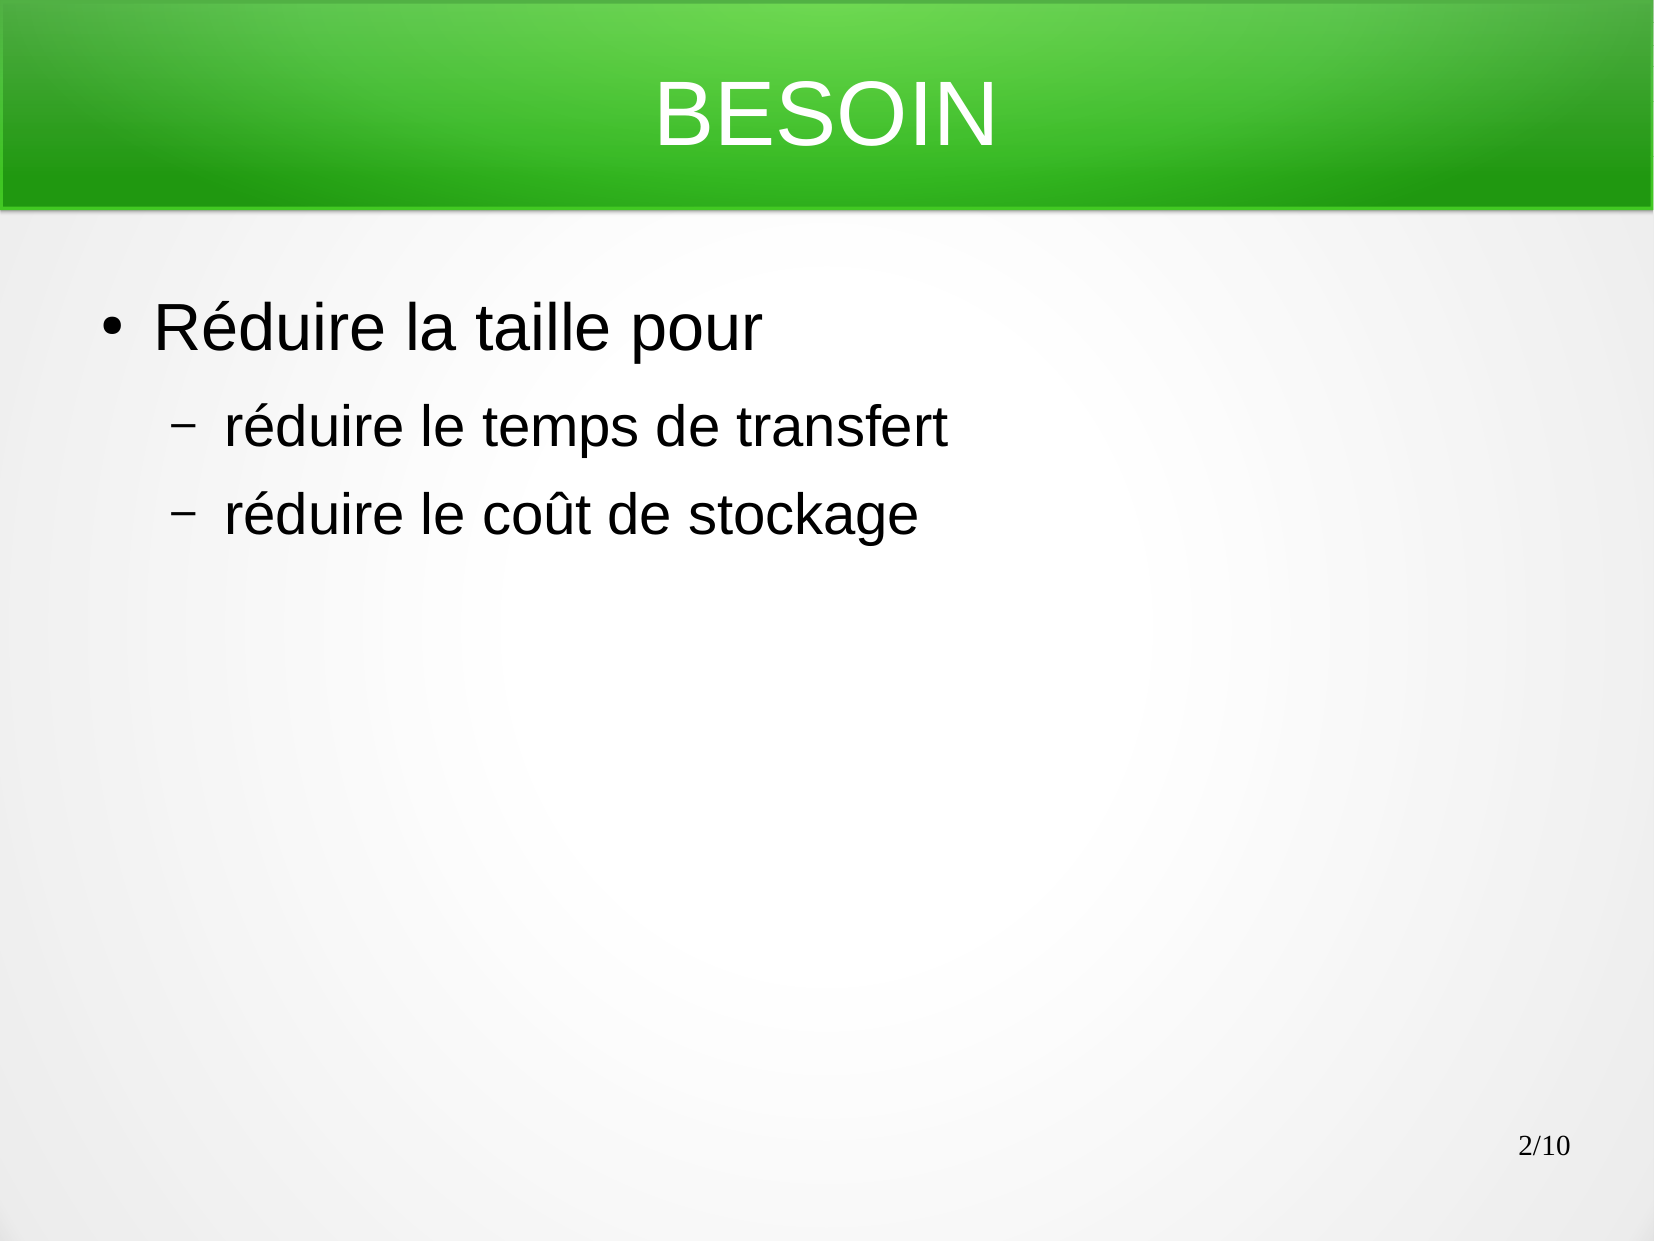

# BESOIN
Réduire la taille pour
réduire le temps de transfert
réduire le coût de stockage
2